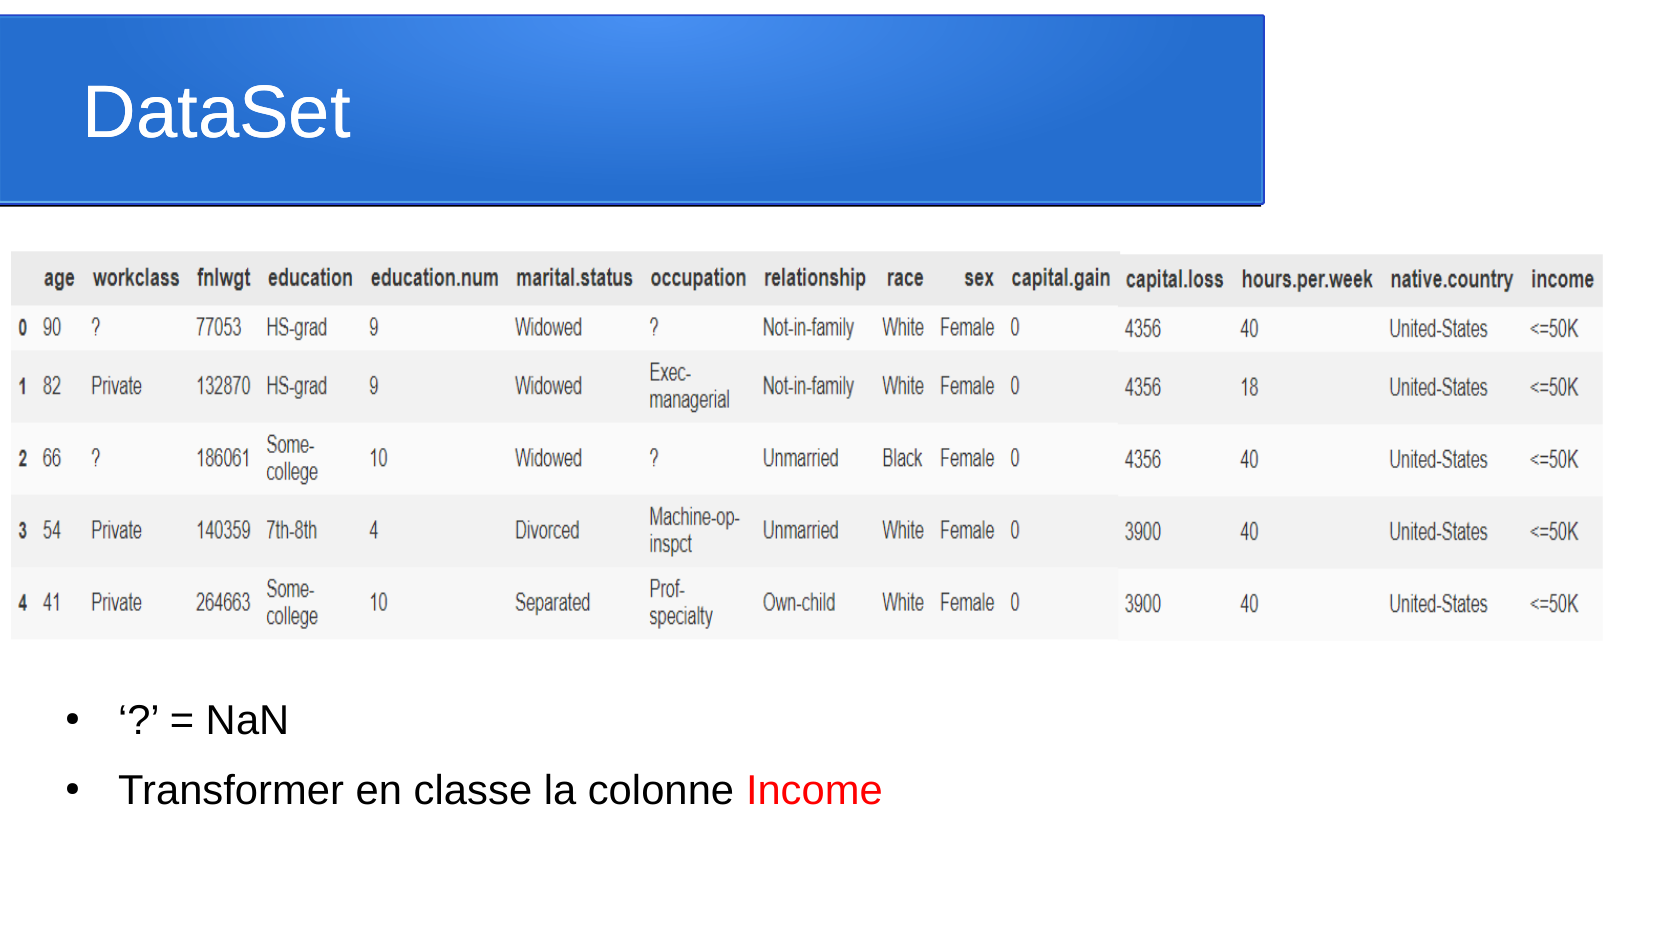

# DataSet
DataSet
‘?’ = NaN
Transformer en classe la colonne Income